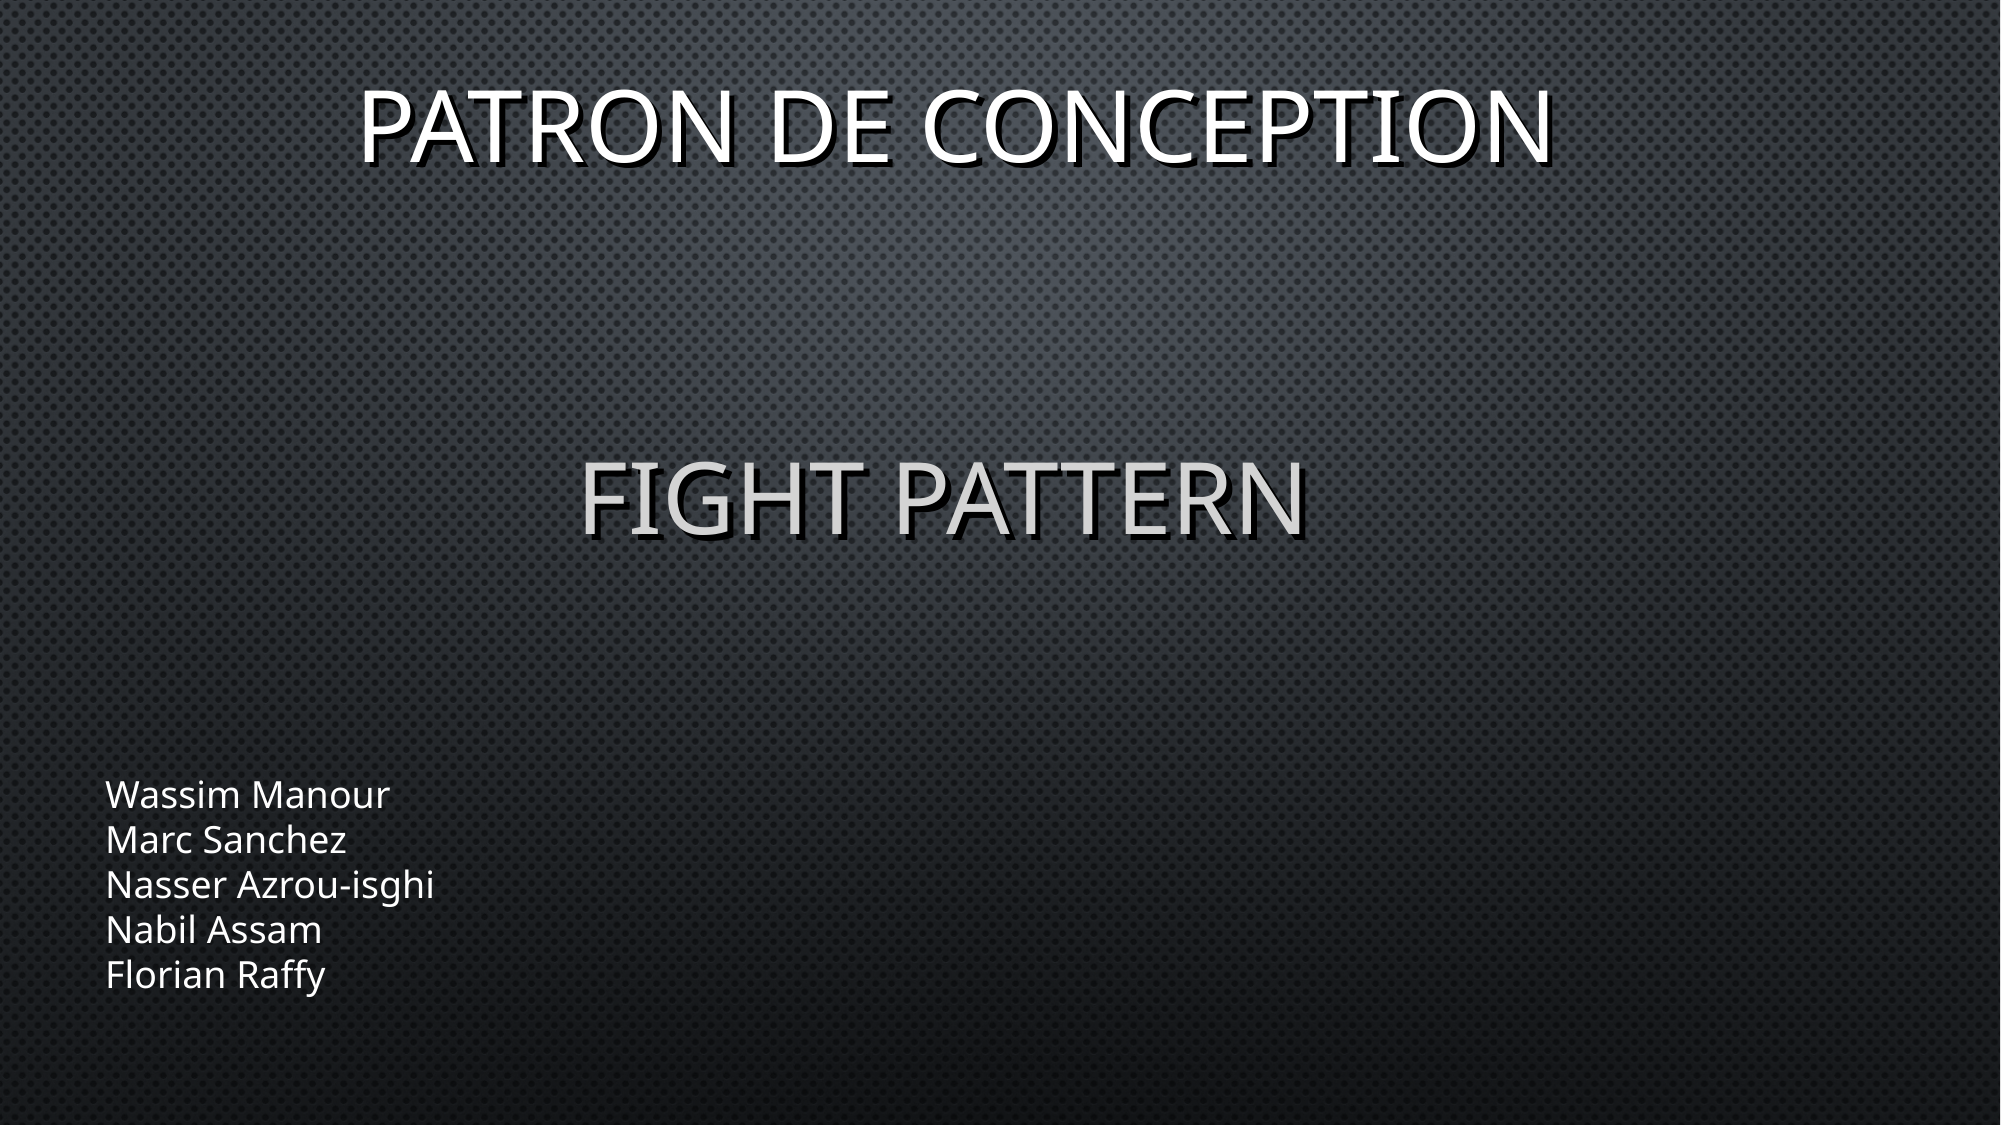

# Patron de conception
Fight Pattern
Wassim Manour
Marc Sanchez
Nasser Azrou-isghi
Nabil Assam
Florian Raffy